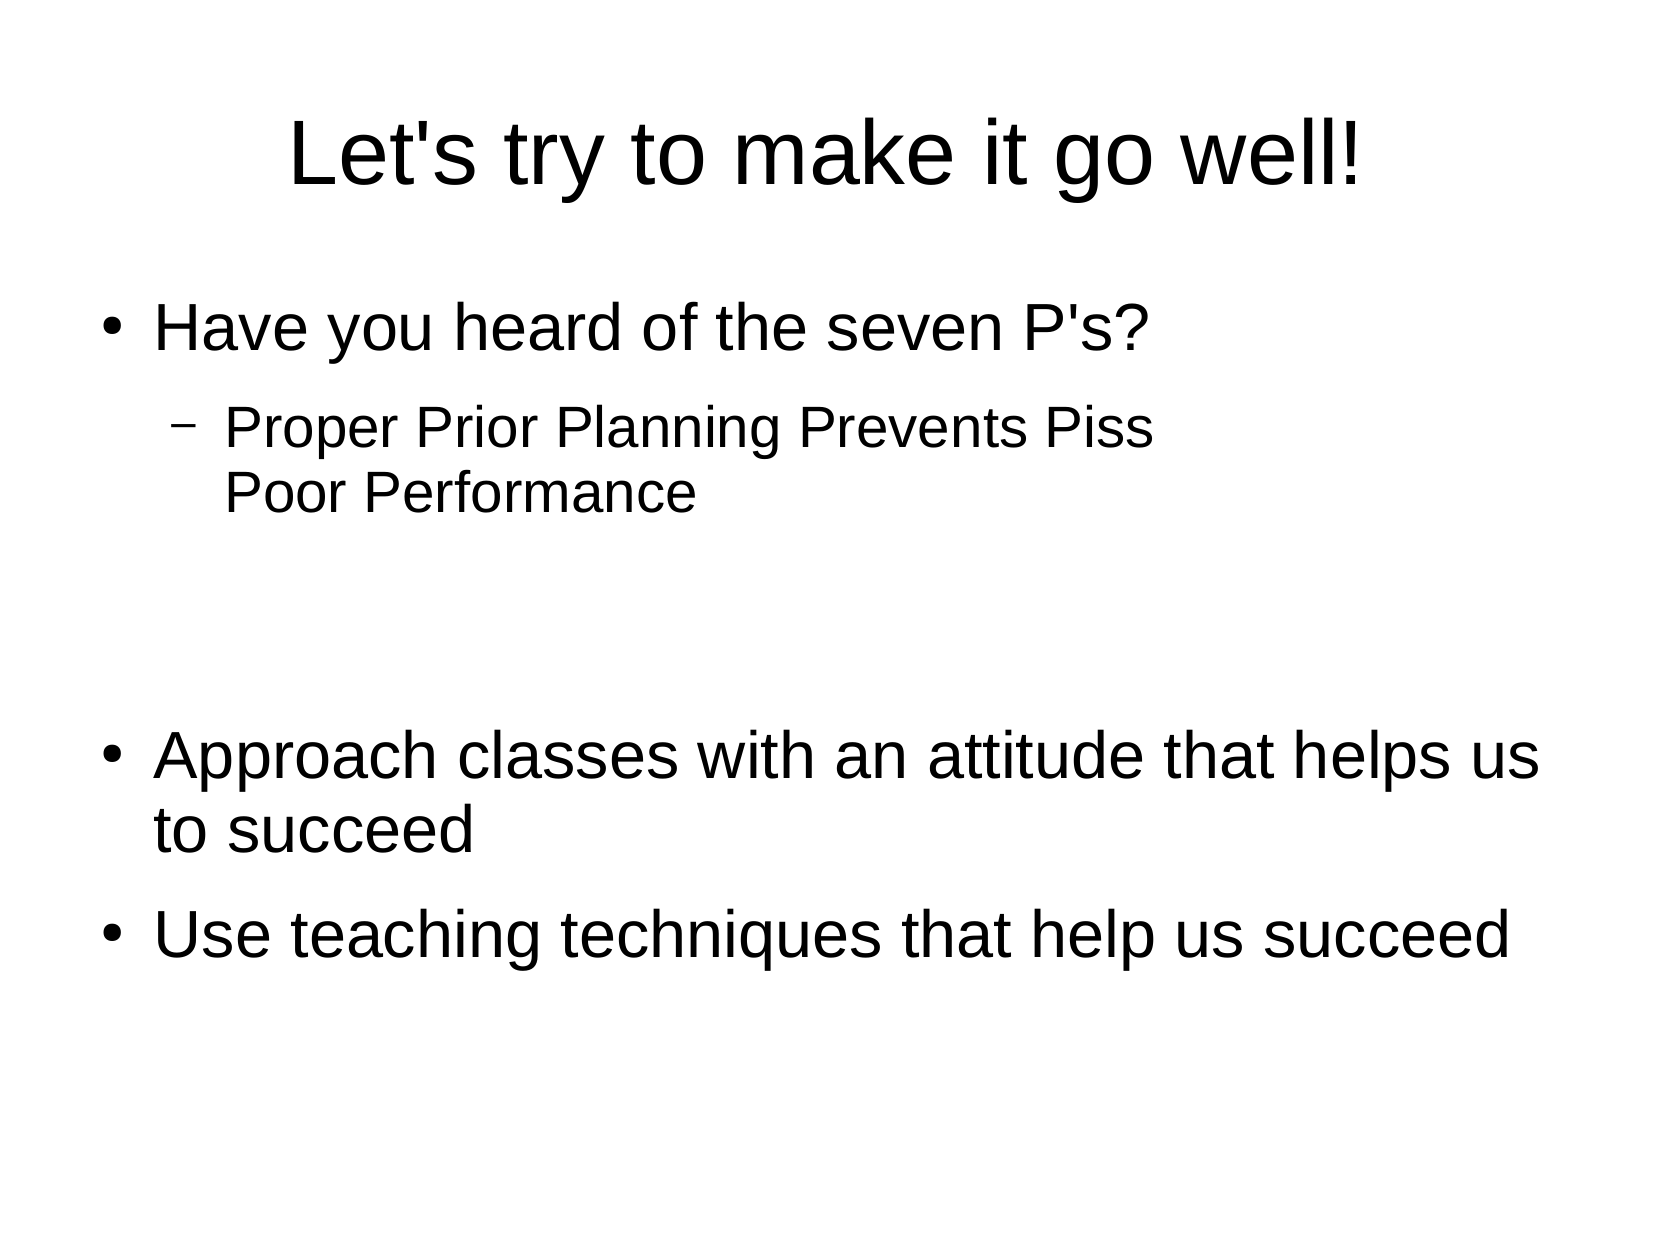

# Let's try to make it go well!
Have you heard of the seven P's?
Proper Prior Planning Prevents Piss
Poor Performance
Approach classes with an attitude that helps us to succeed
Use teaching techniques that help us succeed